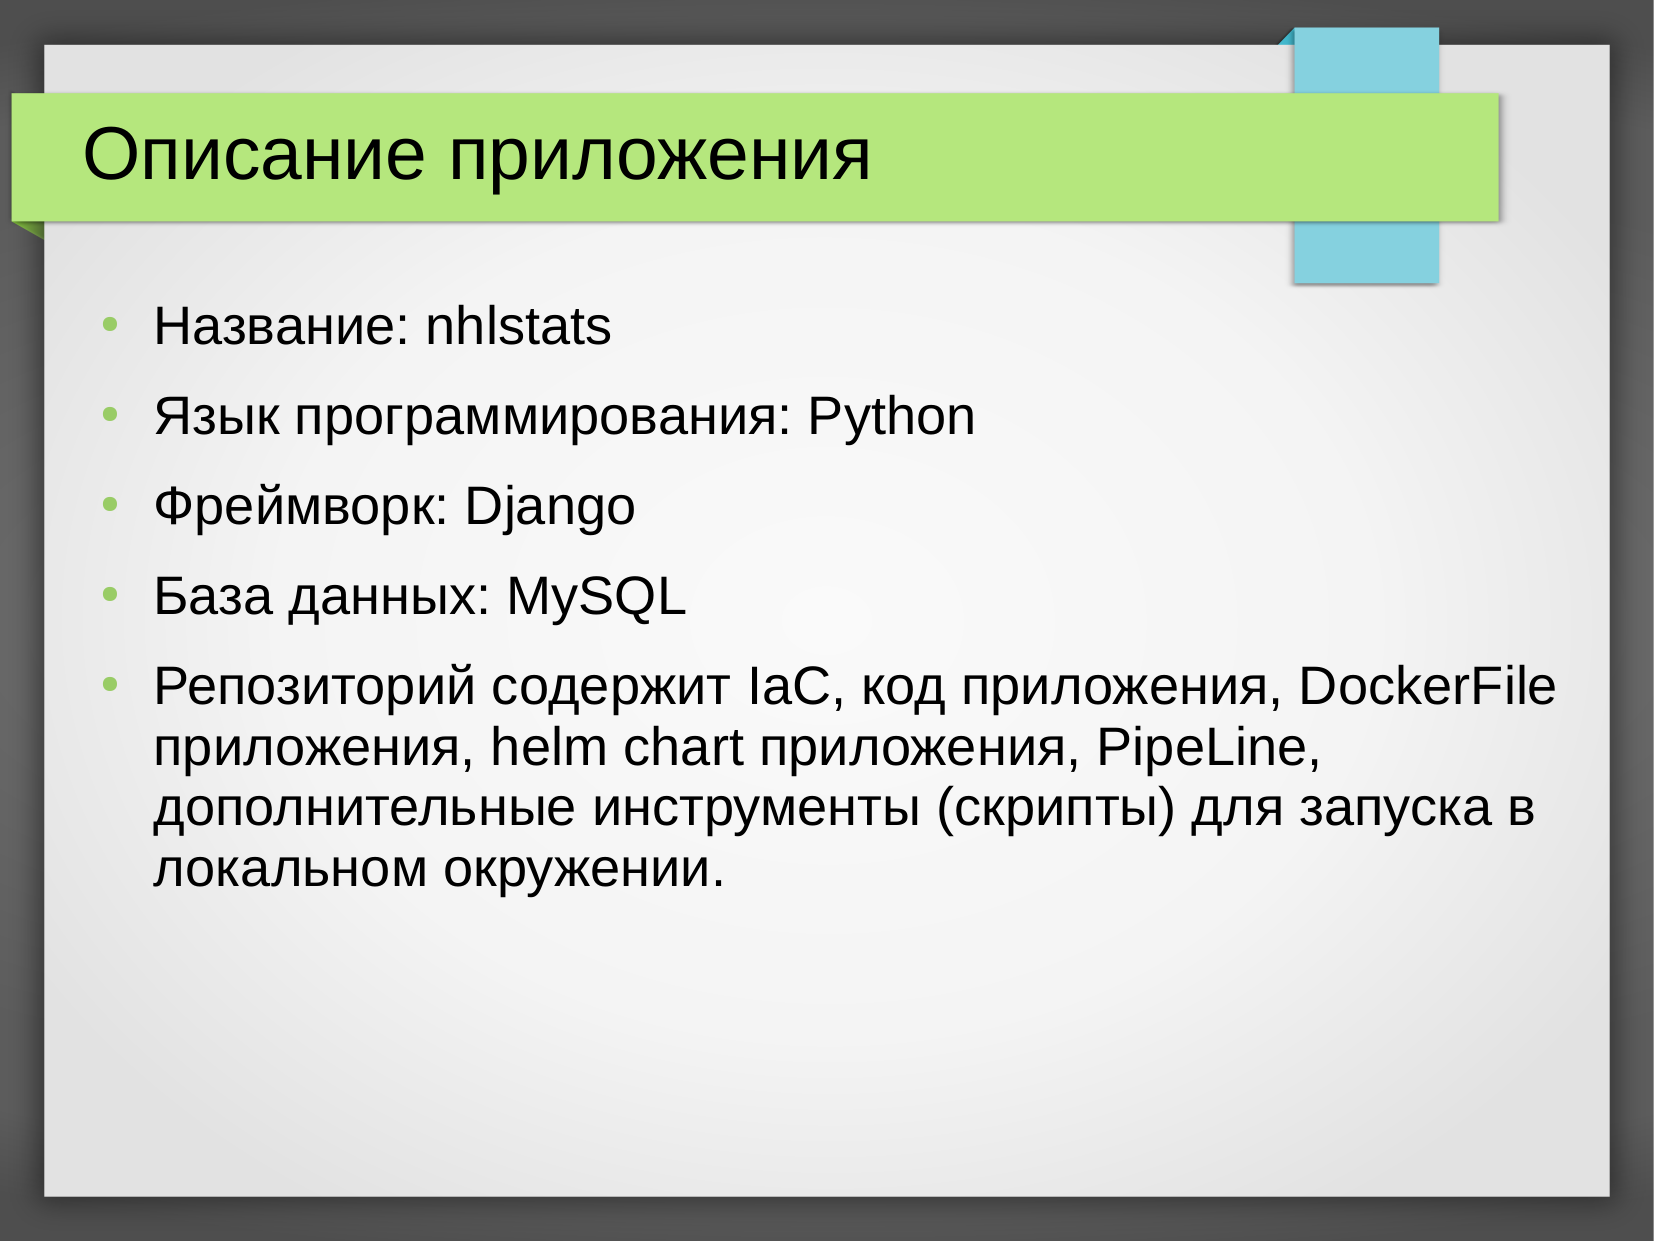

# Описание приложения
Название: nhlstats
Язык программирования: Python
Фреймворк: Django
База данных: MySQL
Репозиторий содержит IaC, код приложения, DockerFile приложения, helm chart приложения, PipeLine, дополнительные инструменты (скрипты) для запуска в локальном окружении.